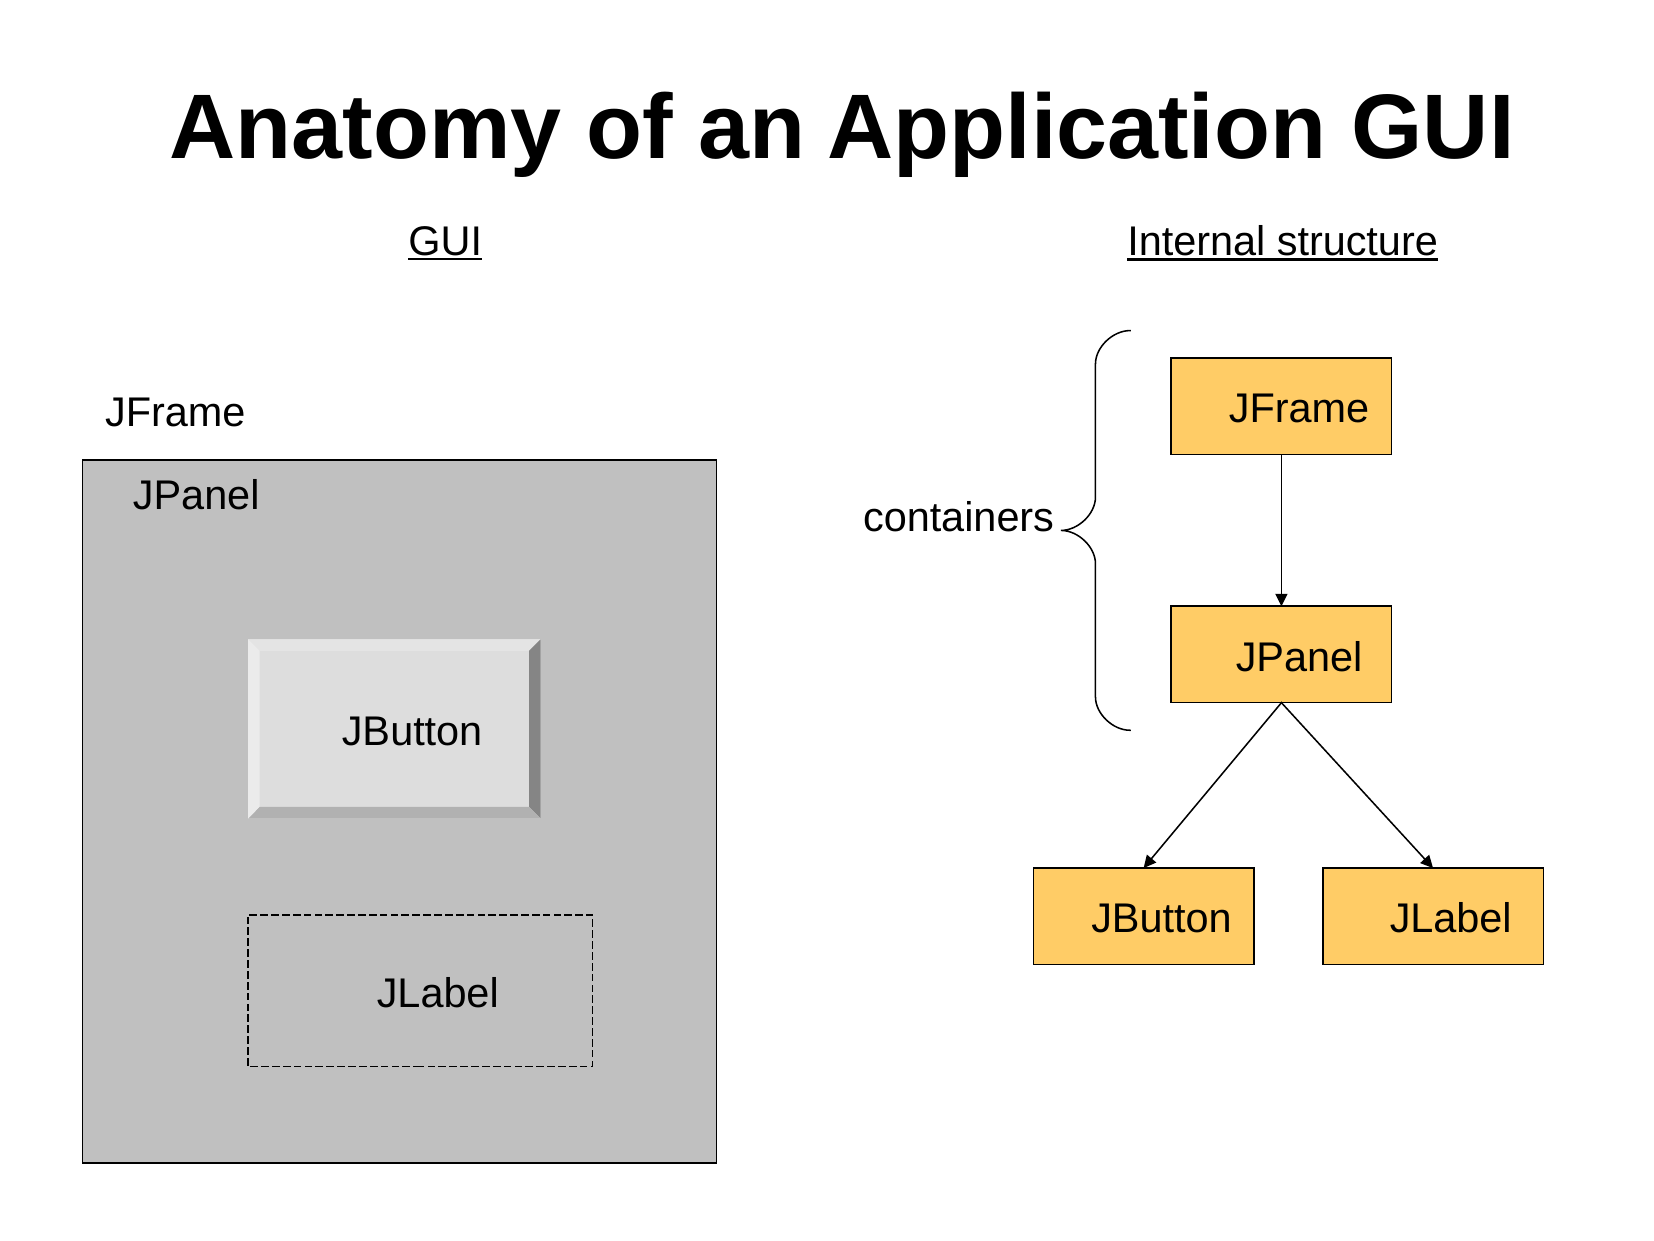

# Anatomy of an Application GUI
GUI
Internal structure
JFrame
JFrame
JPanel
containers
JPanel
JButton
JButton
JLabel
JLabel